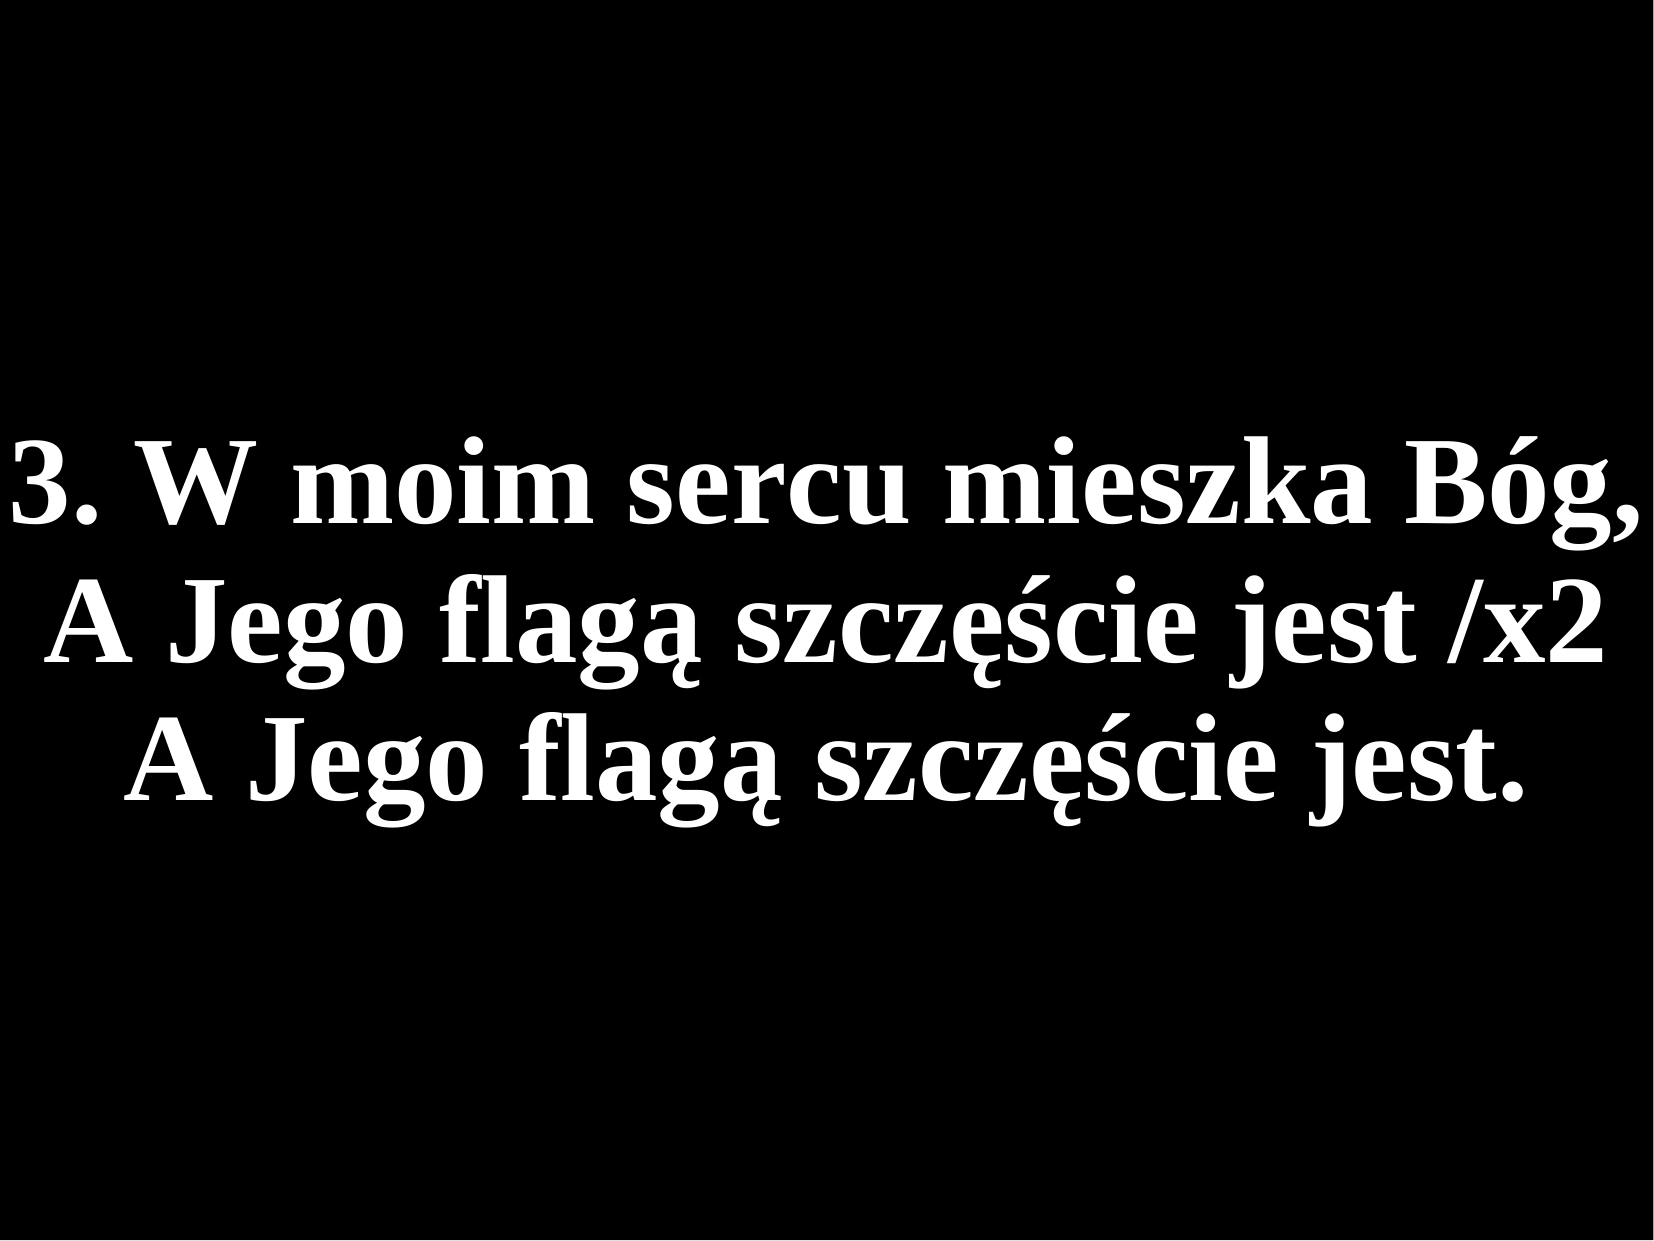

# 3. W moim sercu mieszka Bóg, A Jego flagą szczęście jest /x2 A Jego flagą szczęście jest.